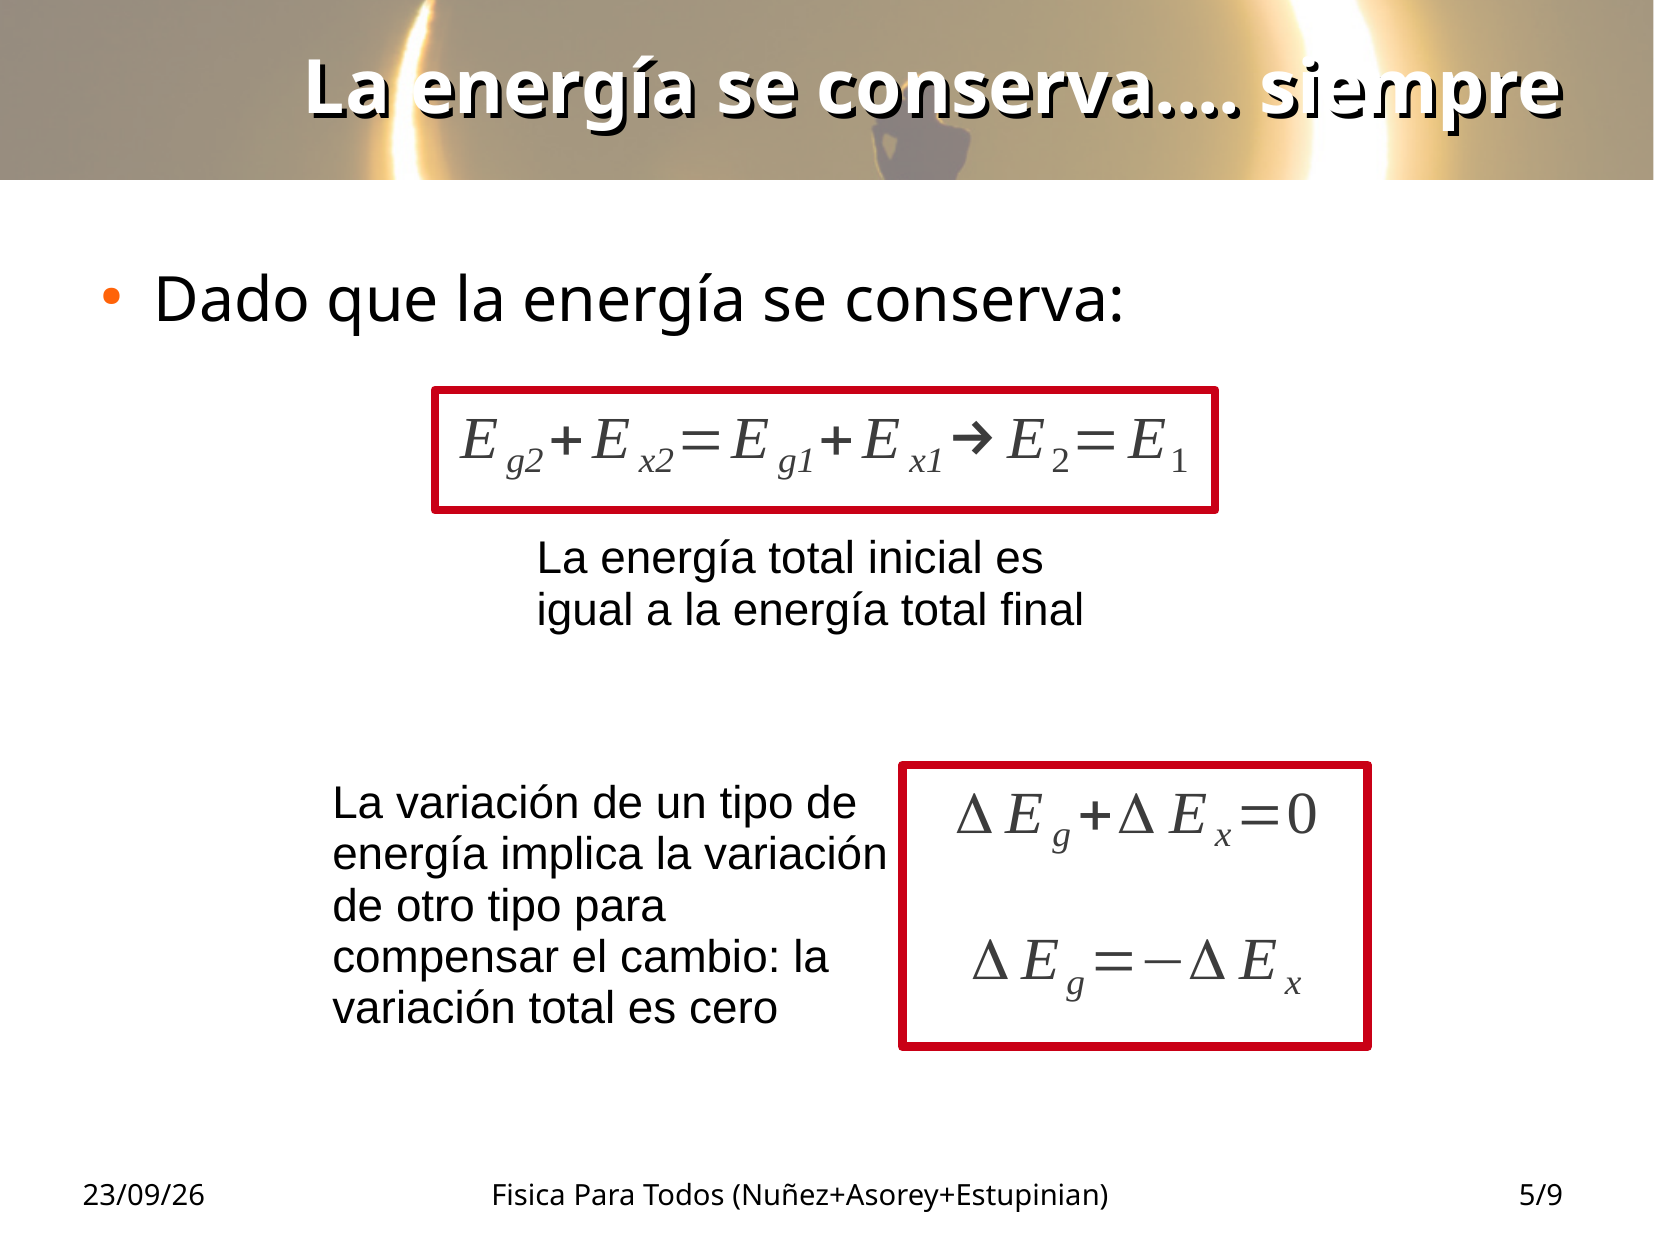

# La energía se conserva.... siempre
Dado que la energía se conserva:
La energía total inicial es igual a la energía total final
La variación de un tipo de energía implica la variación de otro tipo para compensar el cambio: la variación total es cero
Fisica Para Todos (Nuñez+Asorey+Estupinian)
5